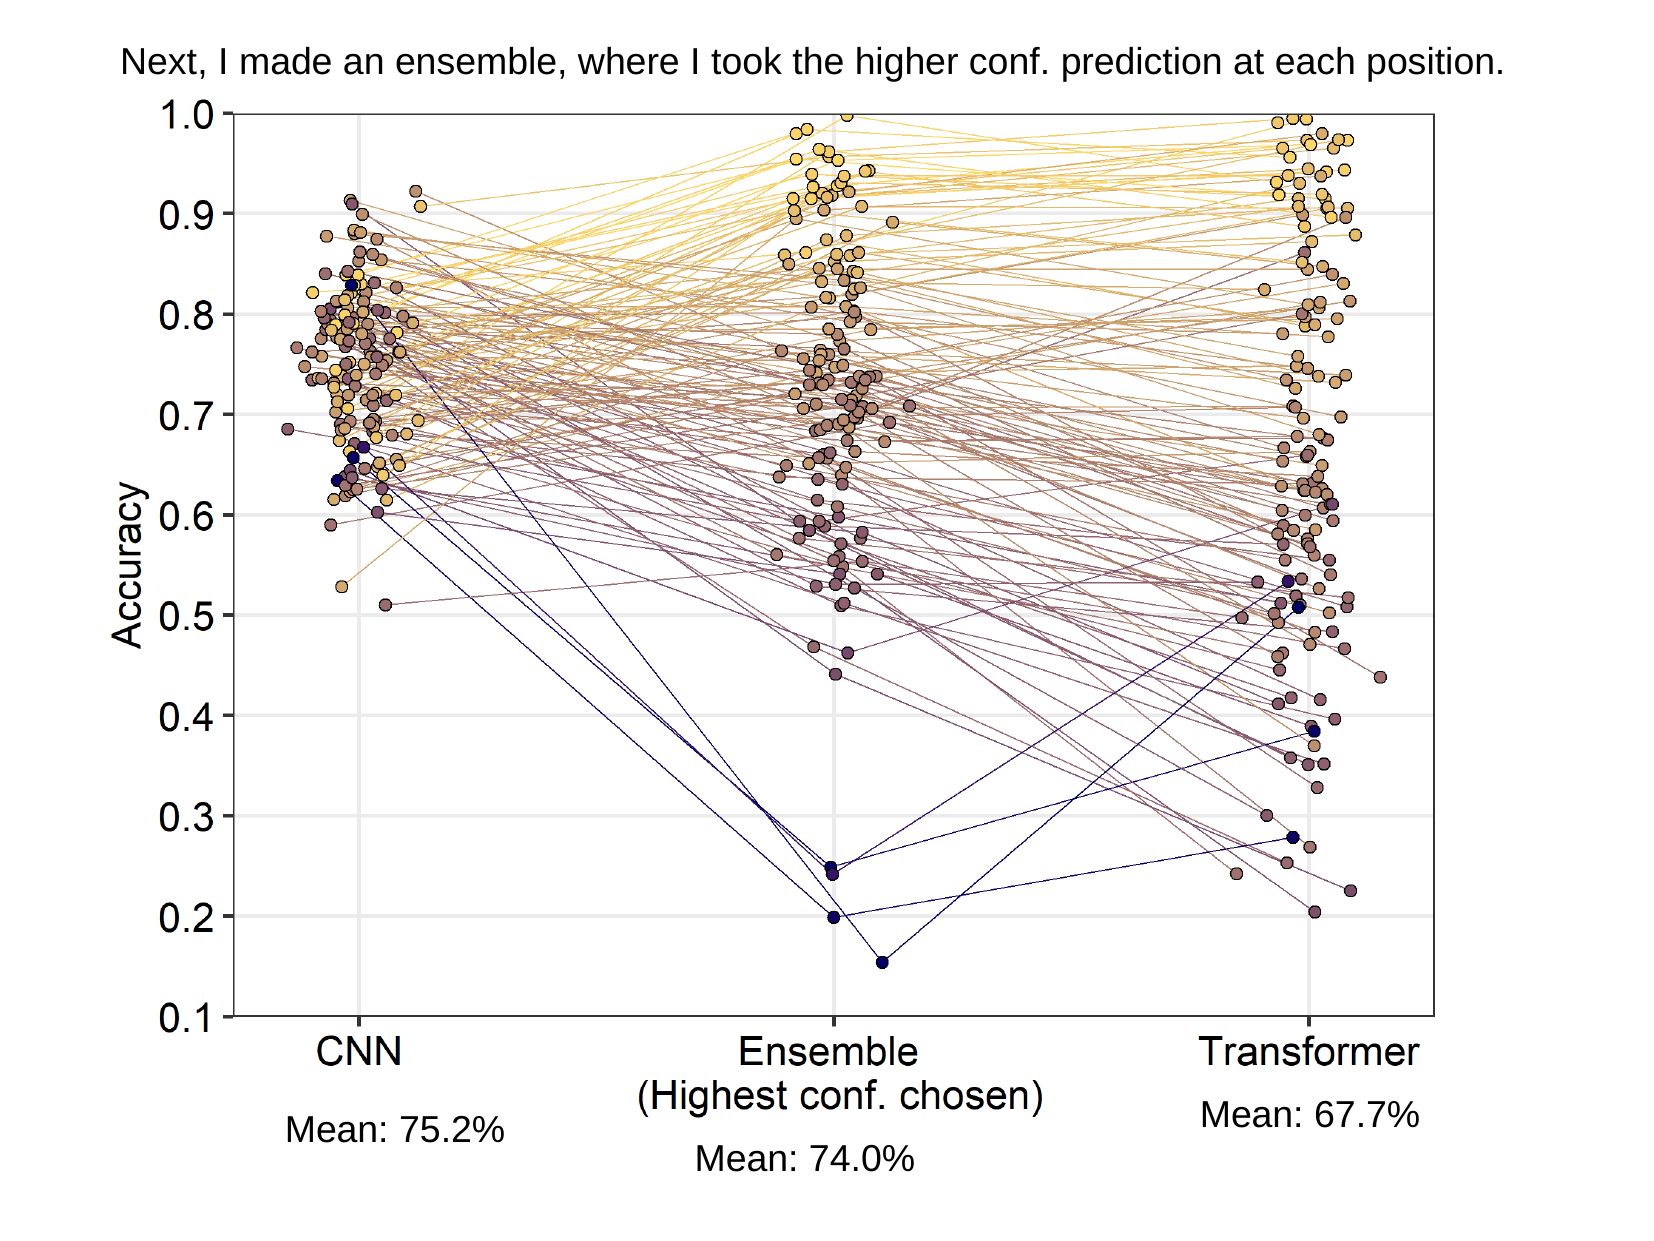

Next, I made an ensemble, where I took the higher conf. prediction at each position.
Mean: 67.7%
Mean: 75.2%
Mean: 74.0%